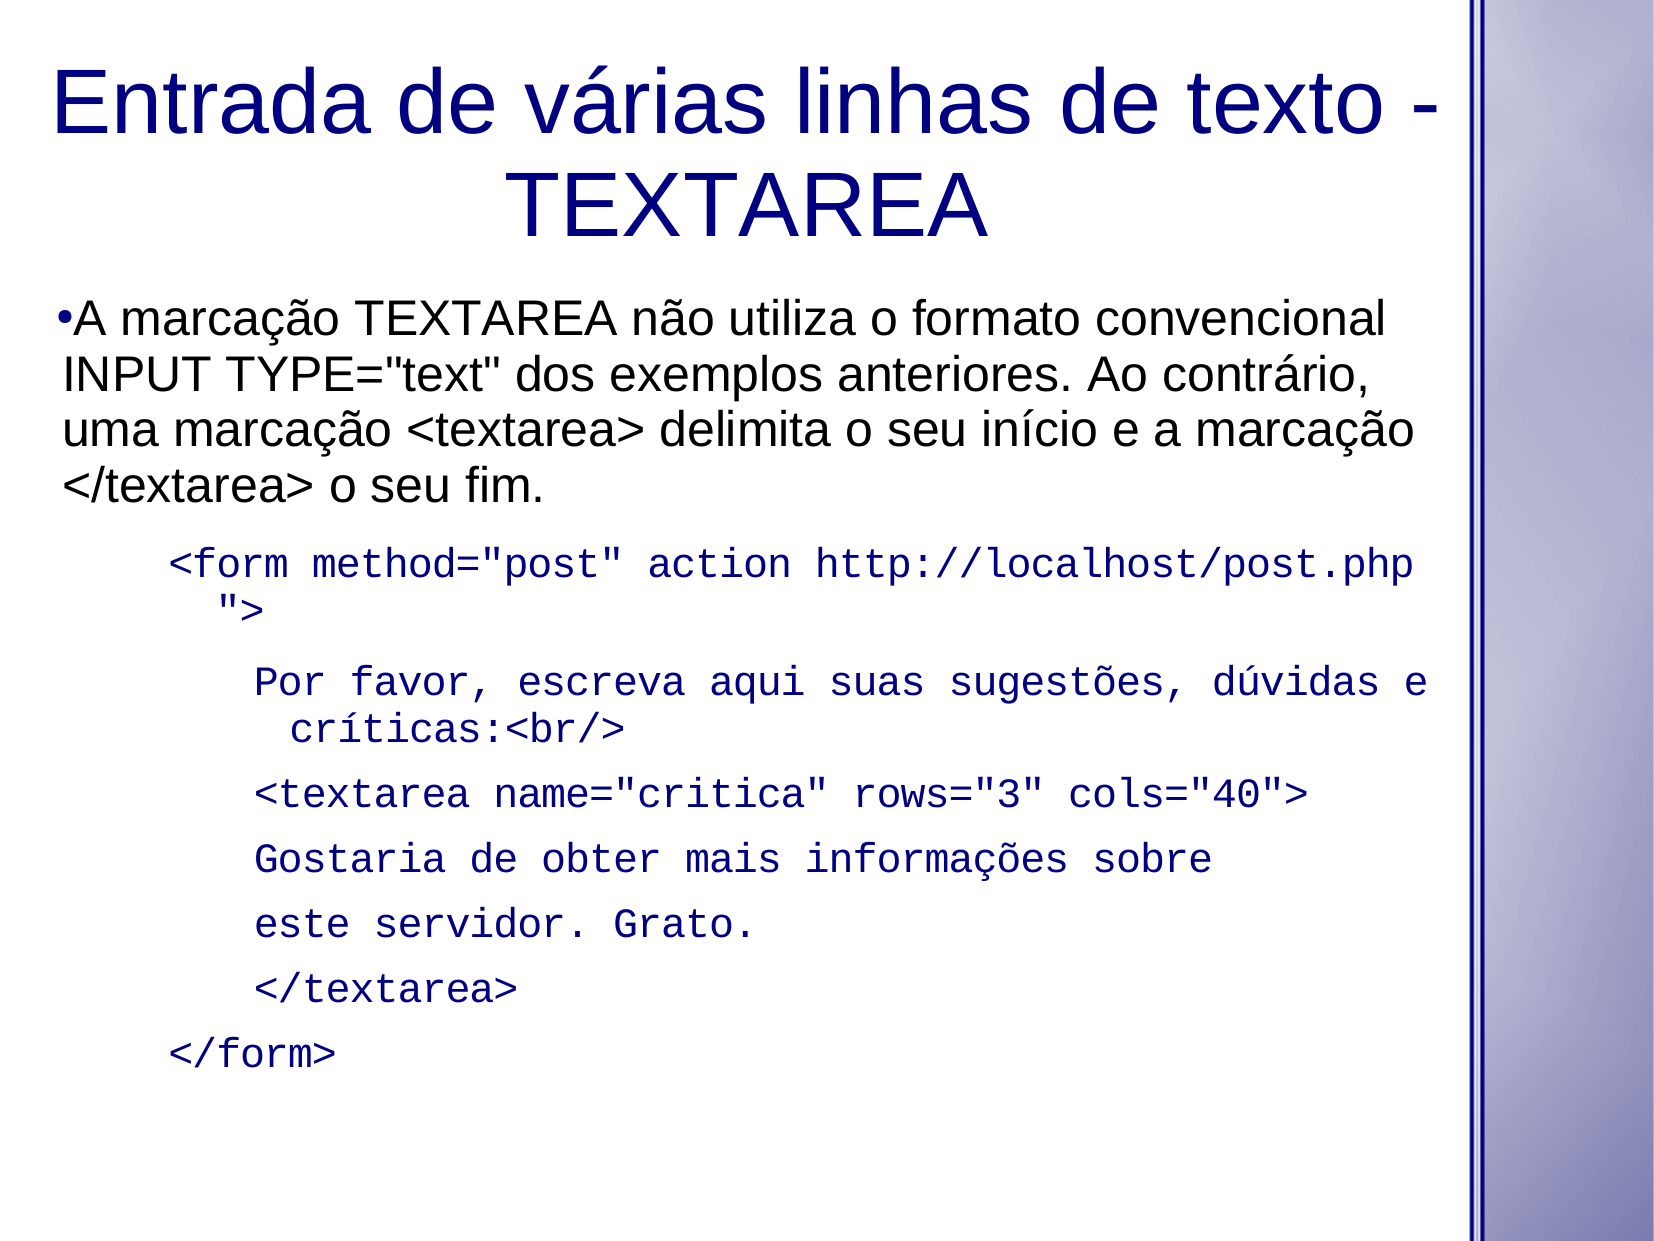

# Entrada de várias linhas de texto - TEXTAREA
A marcação TEXTAREA não utiliza o formato convencional INPUT TYPE="text" dos exemplos anteriores. Ao contrário, uma marcação <textarea> delimita o seu início e a marcação </textarea> o seu fim.
<form method="post" action http://localhost/post.php ">
Por favor, escreva aqui suas sugestões, dúvidas e críticas:<br/>
<textarea name="critica" rows="3" cols="40">
Gostaria de obter mais informações sobre
este servidor. Grato.
</textarea>
</form>